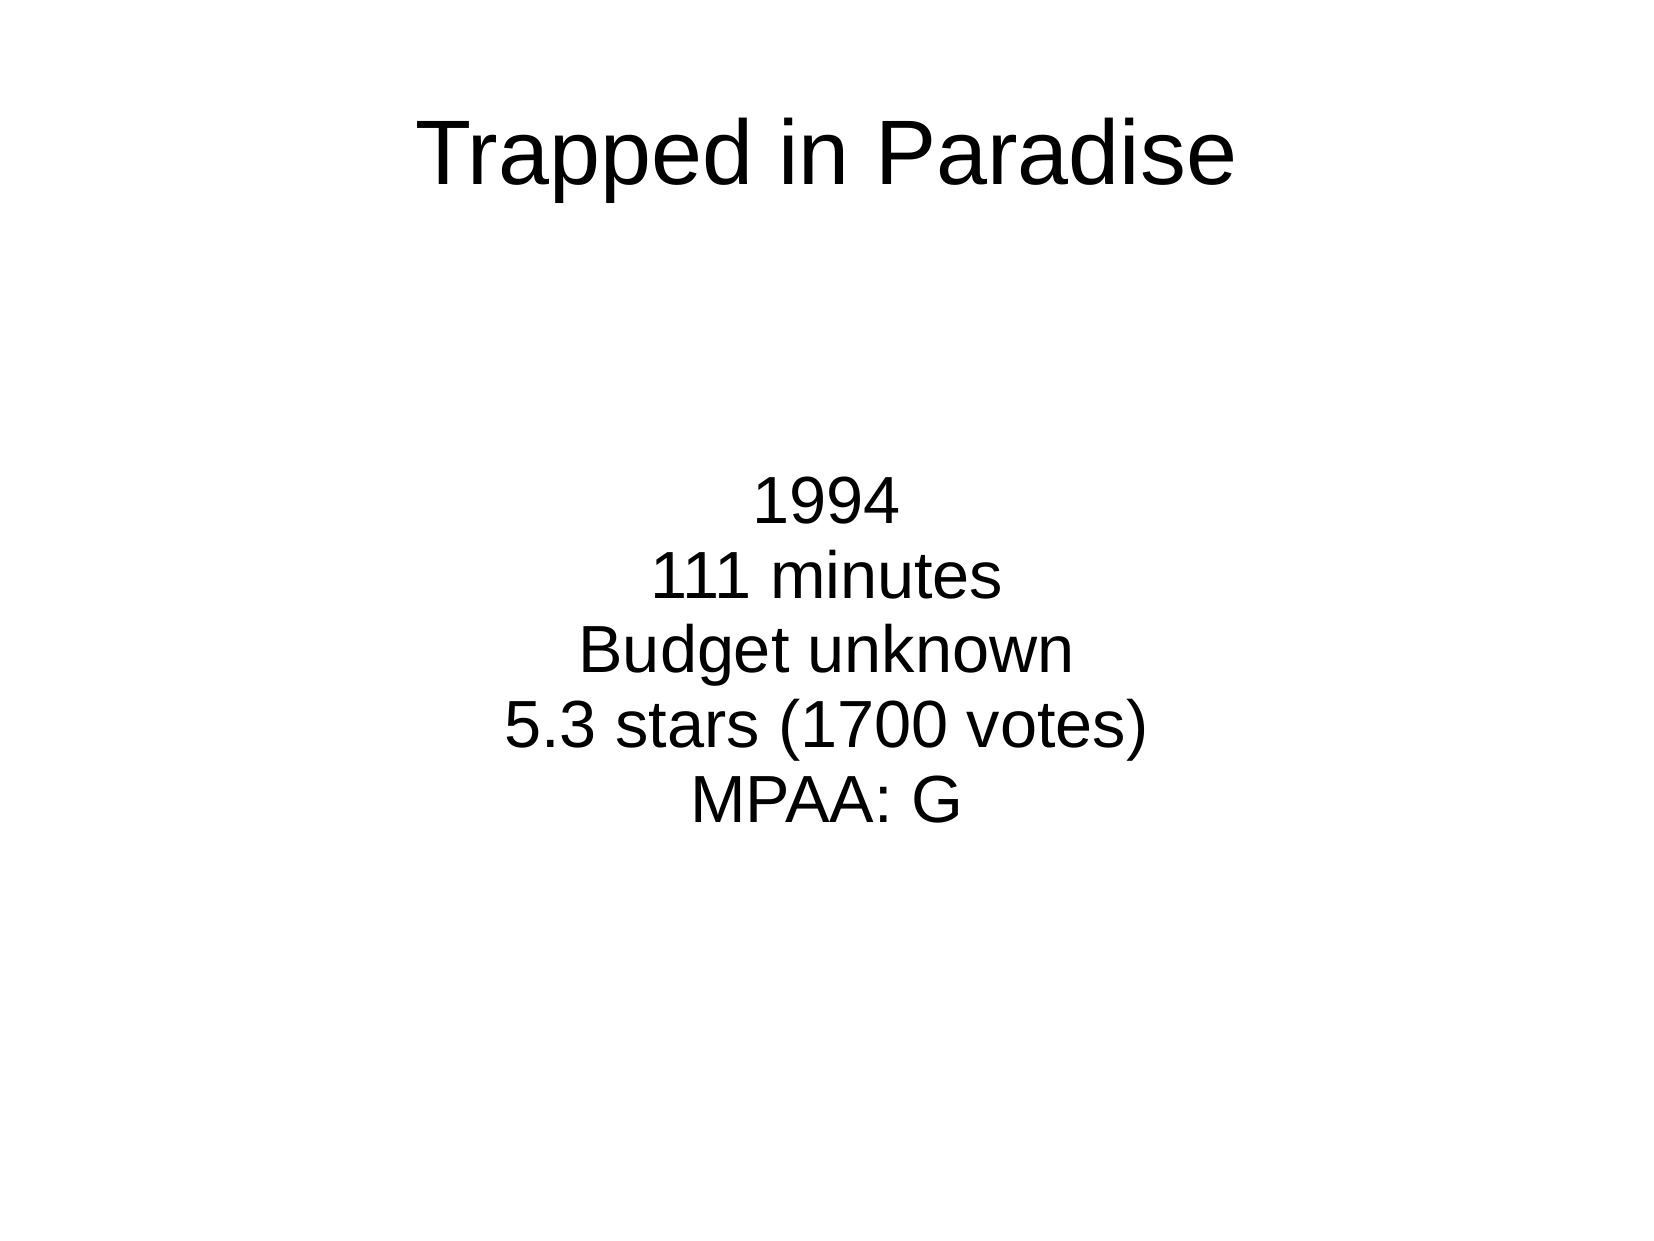

# Trapped in Paradise
1994
111 minutes
Budget unknown
5.3 stars (1700 votes)
MPAA: G